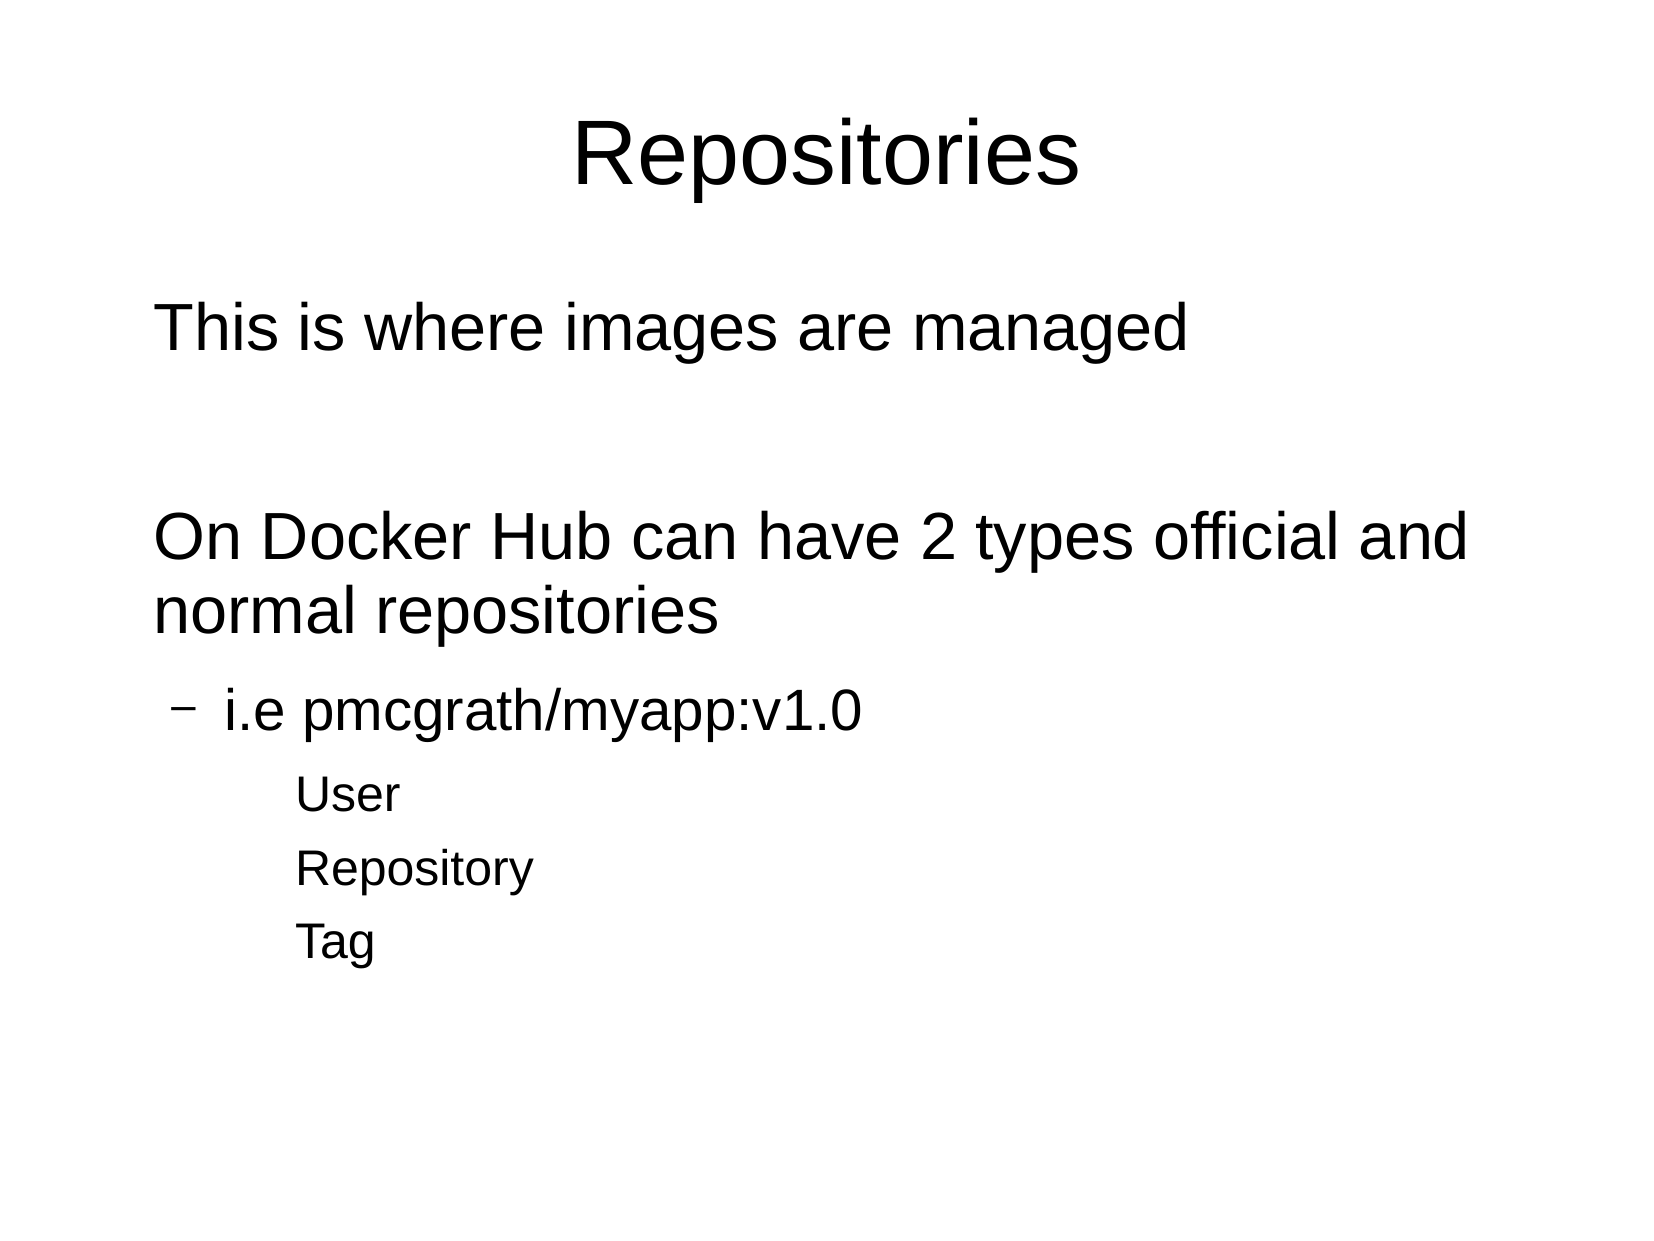

# Repositories
This is where images are managed
On Docker Hub can have 2 types official and normal repositories
i.e pmcgrath/myapp:v1.0
User
Repository
Tag